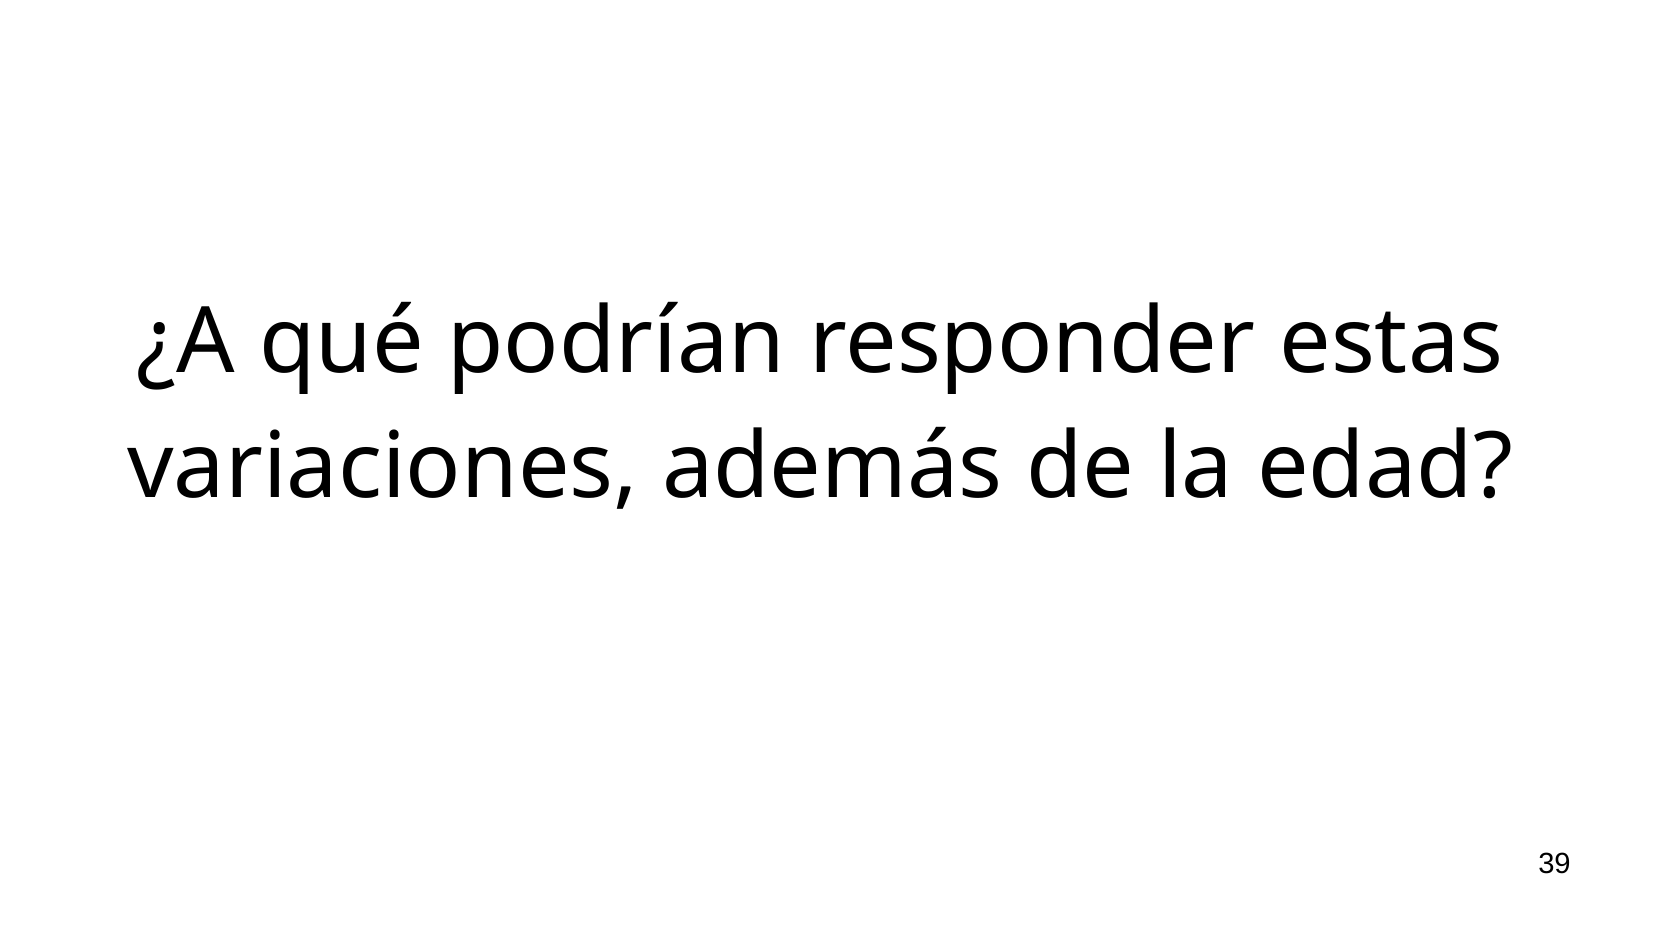

# ¿A qué podrían responder estas variaciones, además de la edad?
39